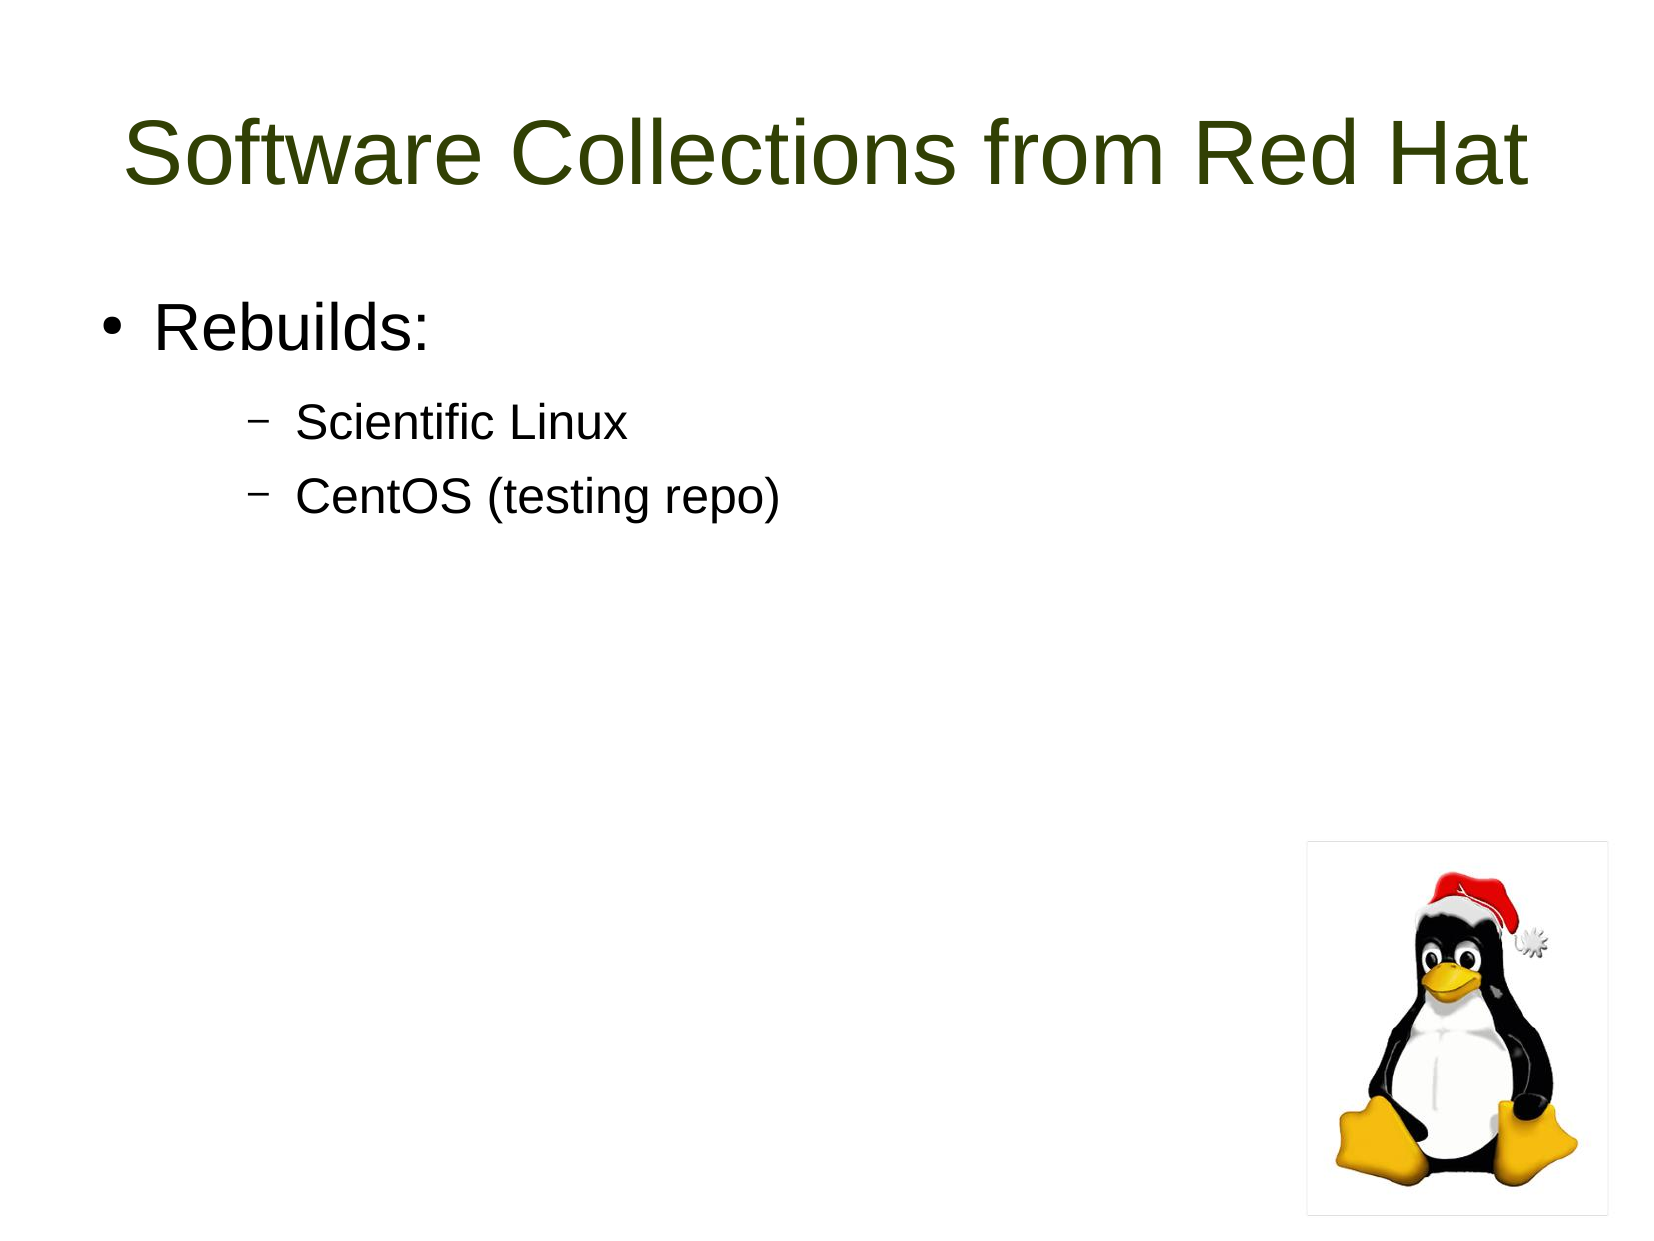

# Software Collections from Red Hat
Rebuilds:
Scientific Linux
CentOS (testing repo)